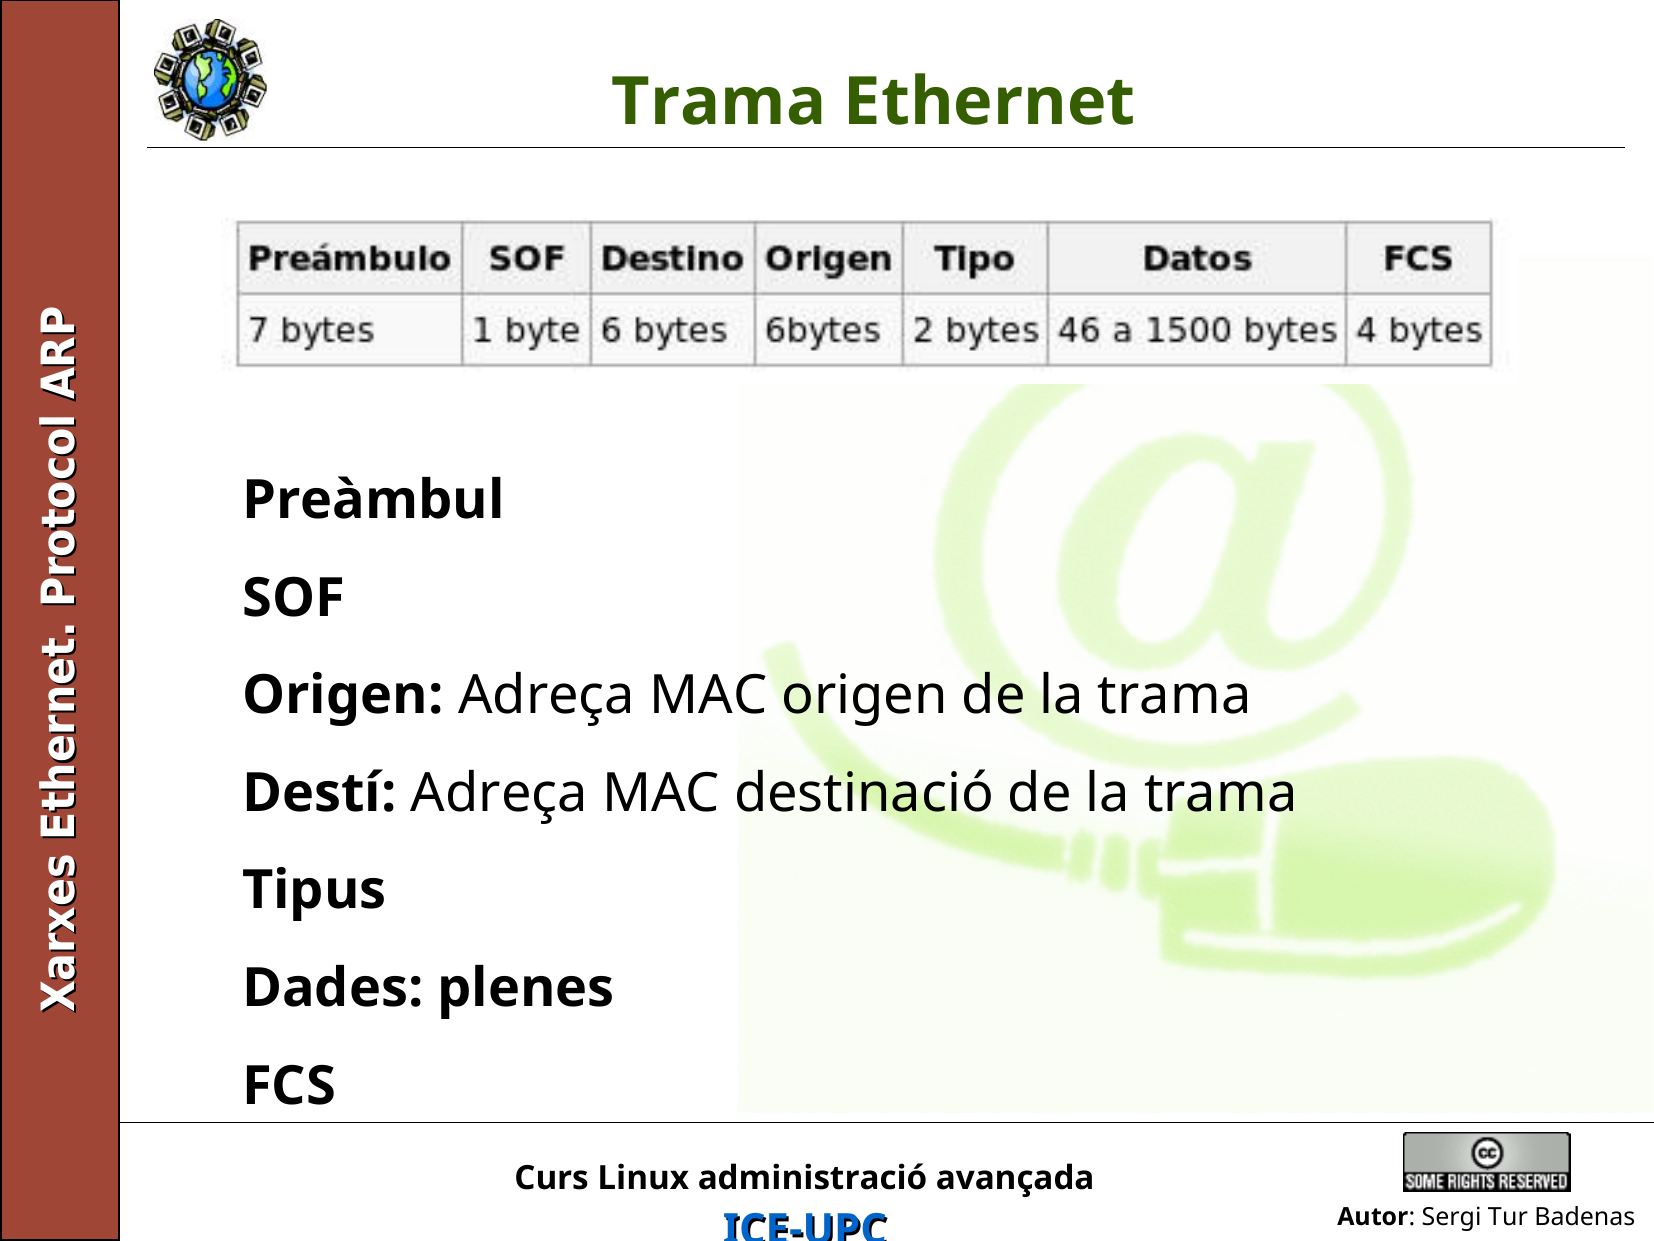

# Trama Ethernet
Preàmbul
SOF
Origen: Adreça MAC origen de la trama
Destí: Adreça MAC destinació de la trama
Tipus
Dades: plenes
FCS